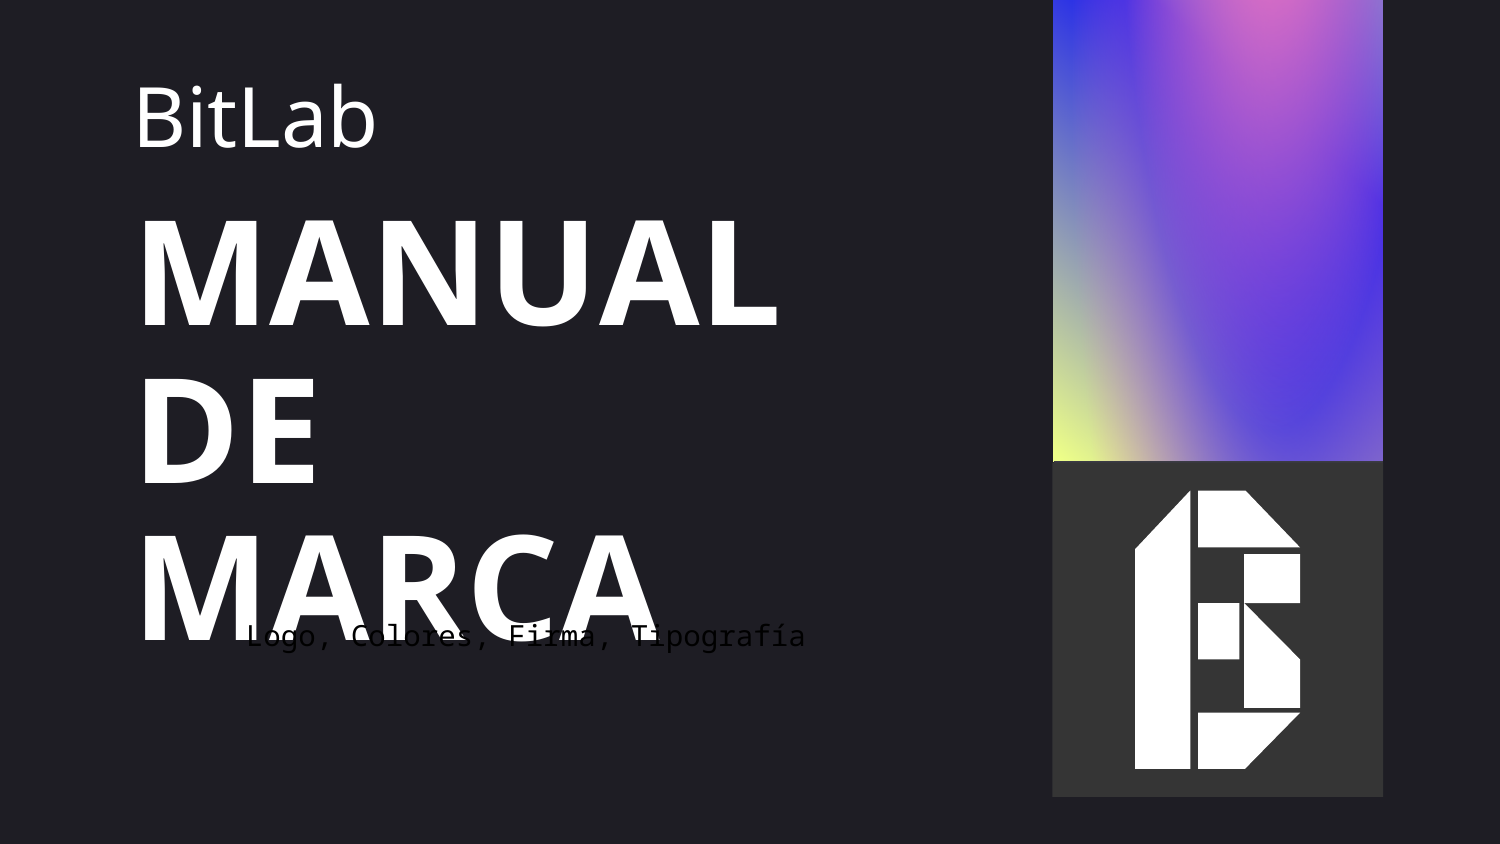

BitLab
# MANUAL DE MARCA
Logo, Colores, Firma, Tipografía